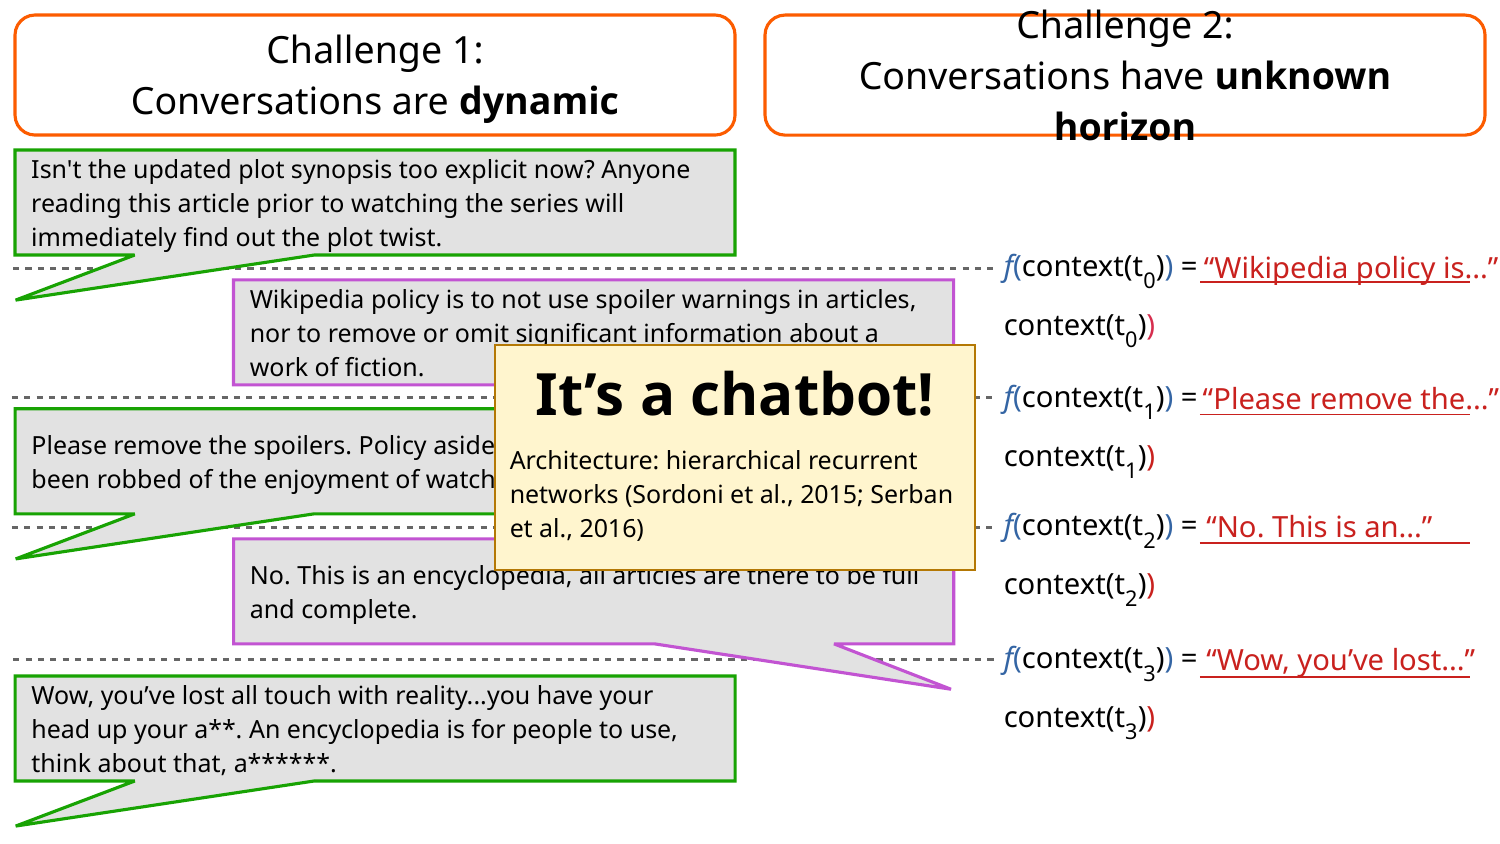

Challenge 1:
Conversations are dynamic
Challenge 2:
Conversations have unknown horizon
Isn't the updated plot synopsis too explicit now? Anyone reading this article prior to watching the series will immediately find out the plot twist.
f(context(t0)) = P(failure | context(t0))
“Wikipedia policy is...”
Wikipedia policy is to not use spoiler warnings in articles, nor to remove or omit significant information about a work of fiction.
It’s a chatbot!
f(context(t1)) = P(failure | context(t1))
“Please remove the...”
Please remove the spoilers. Policy aside, I feel like I've been robbed of the enjoyment of watching the series.
Architecture: hierarchical recurrent networks (Sordoni et al., 2015; Serban et al., 2016)
f(context(t2)) = P(failure | context(t2))
“No. This is an...”
No. This is an encyclopedia, all articles are there to be full and complete.
f(context(t3)) = P(failure | context(t3))
“Wow, you’ve lost...”
Wow, you’ve lost all touch with reality...you have your head up your a**. An encyclopedia is for people to use, think about that, a******.